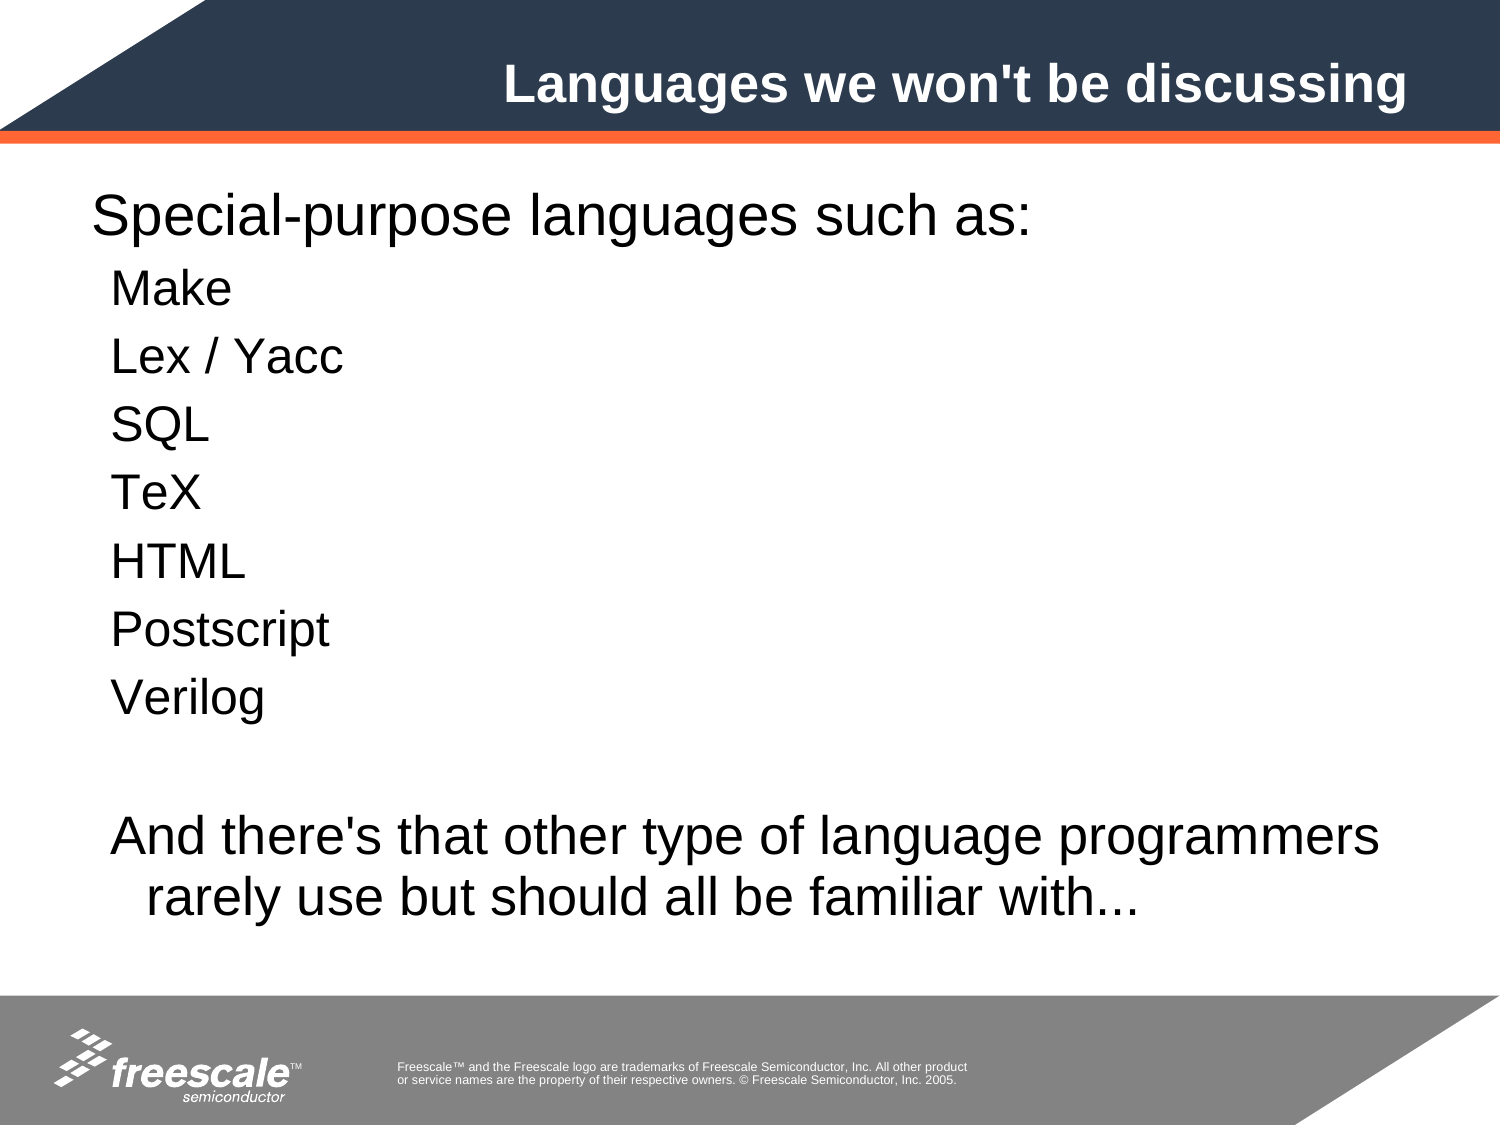

# Languages we won't be discussing
Special-purpose languages such as:
Make
Lex / Yacc
SQL
TeX
HTML
Postscript
Verilog
And there's that other type of language programmers rarely use but should all be familiar with...